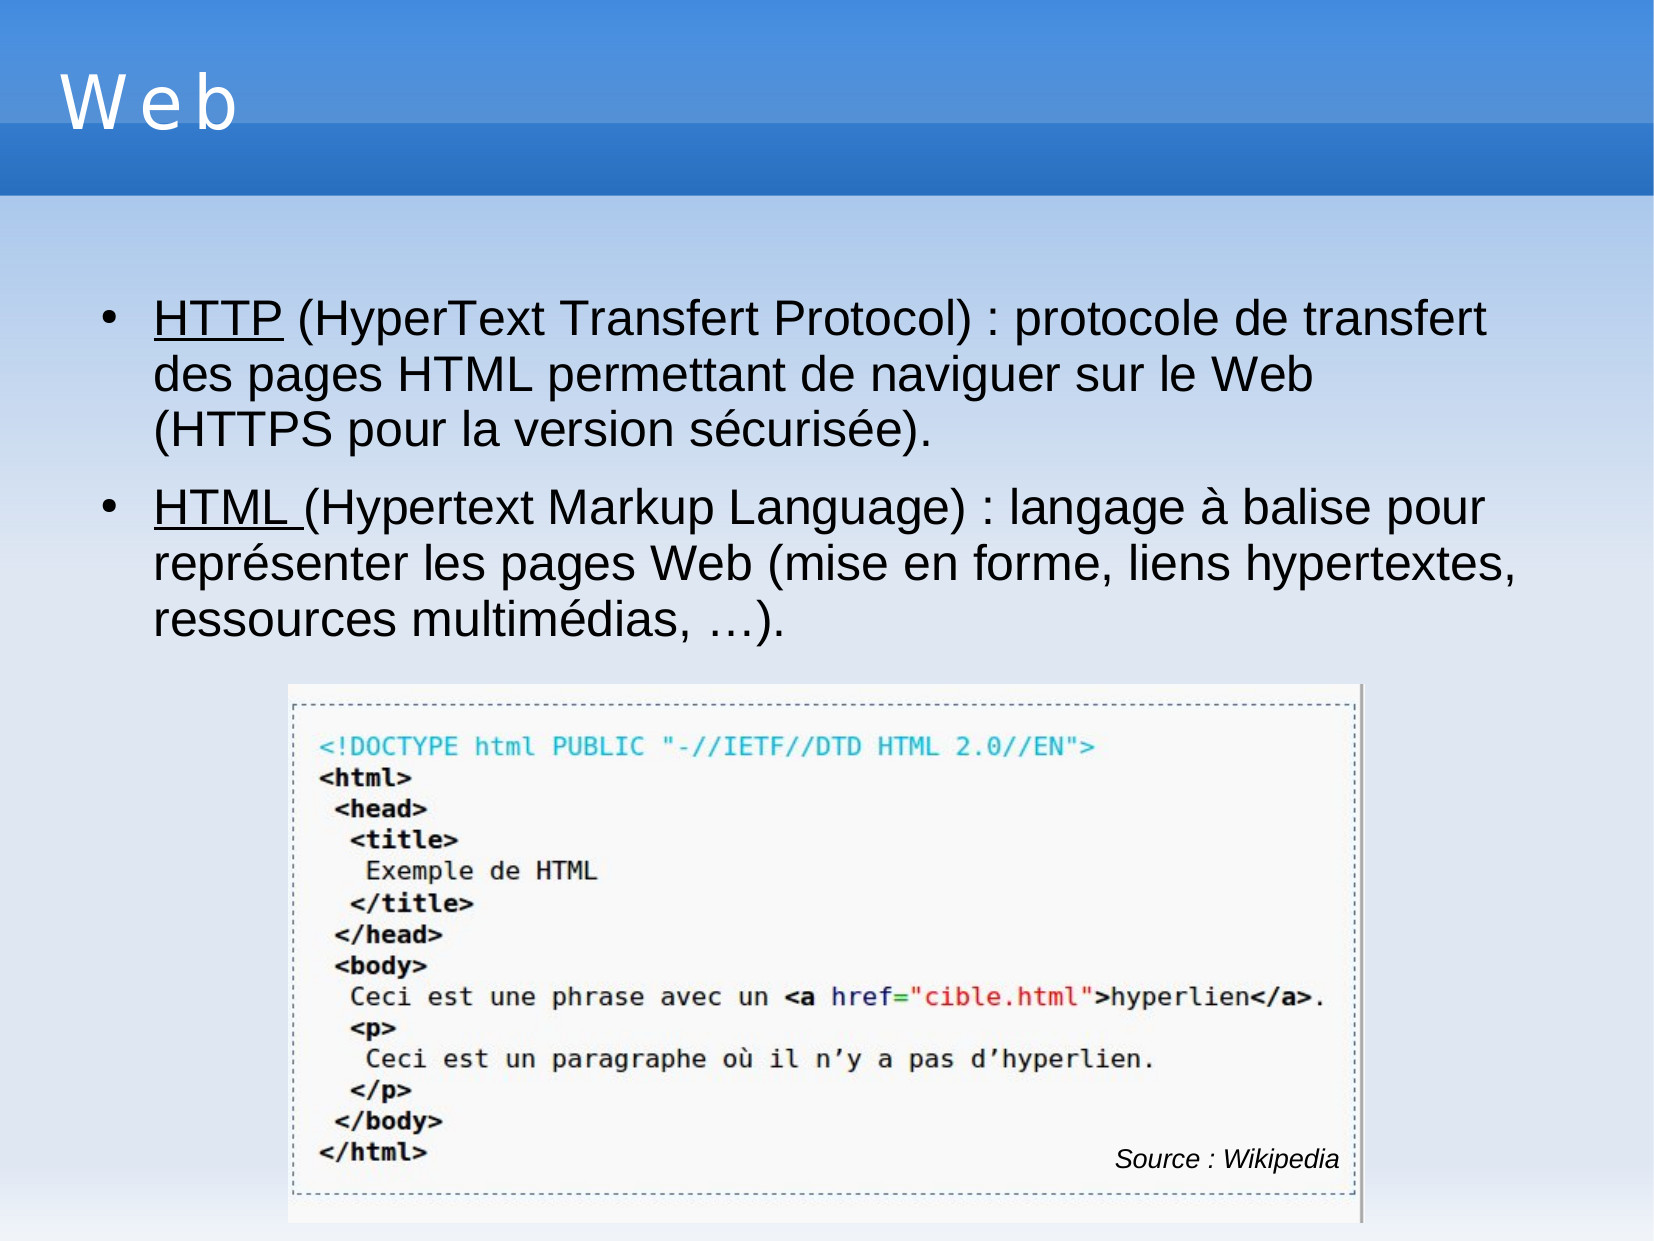

# Web
HTTP (HyperText Transfert Protocol) : protocole de transfert des pages HTML permettant de naviguer sur le Web (HTTPS pour la version sécurisée).
HTML (Hypertext Markup Language) : langage à balise pour représenter les pages Web (mise en forme, liens hypertextes, ressources multimédias, …).
Source : Wikipedia